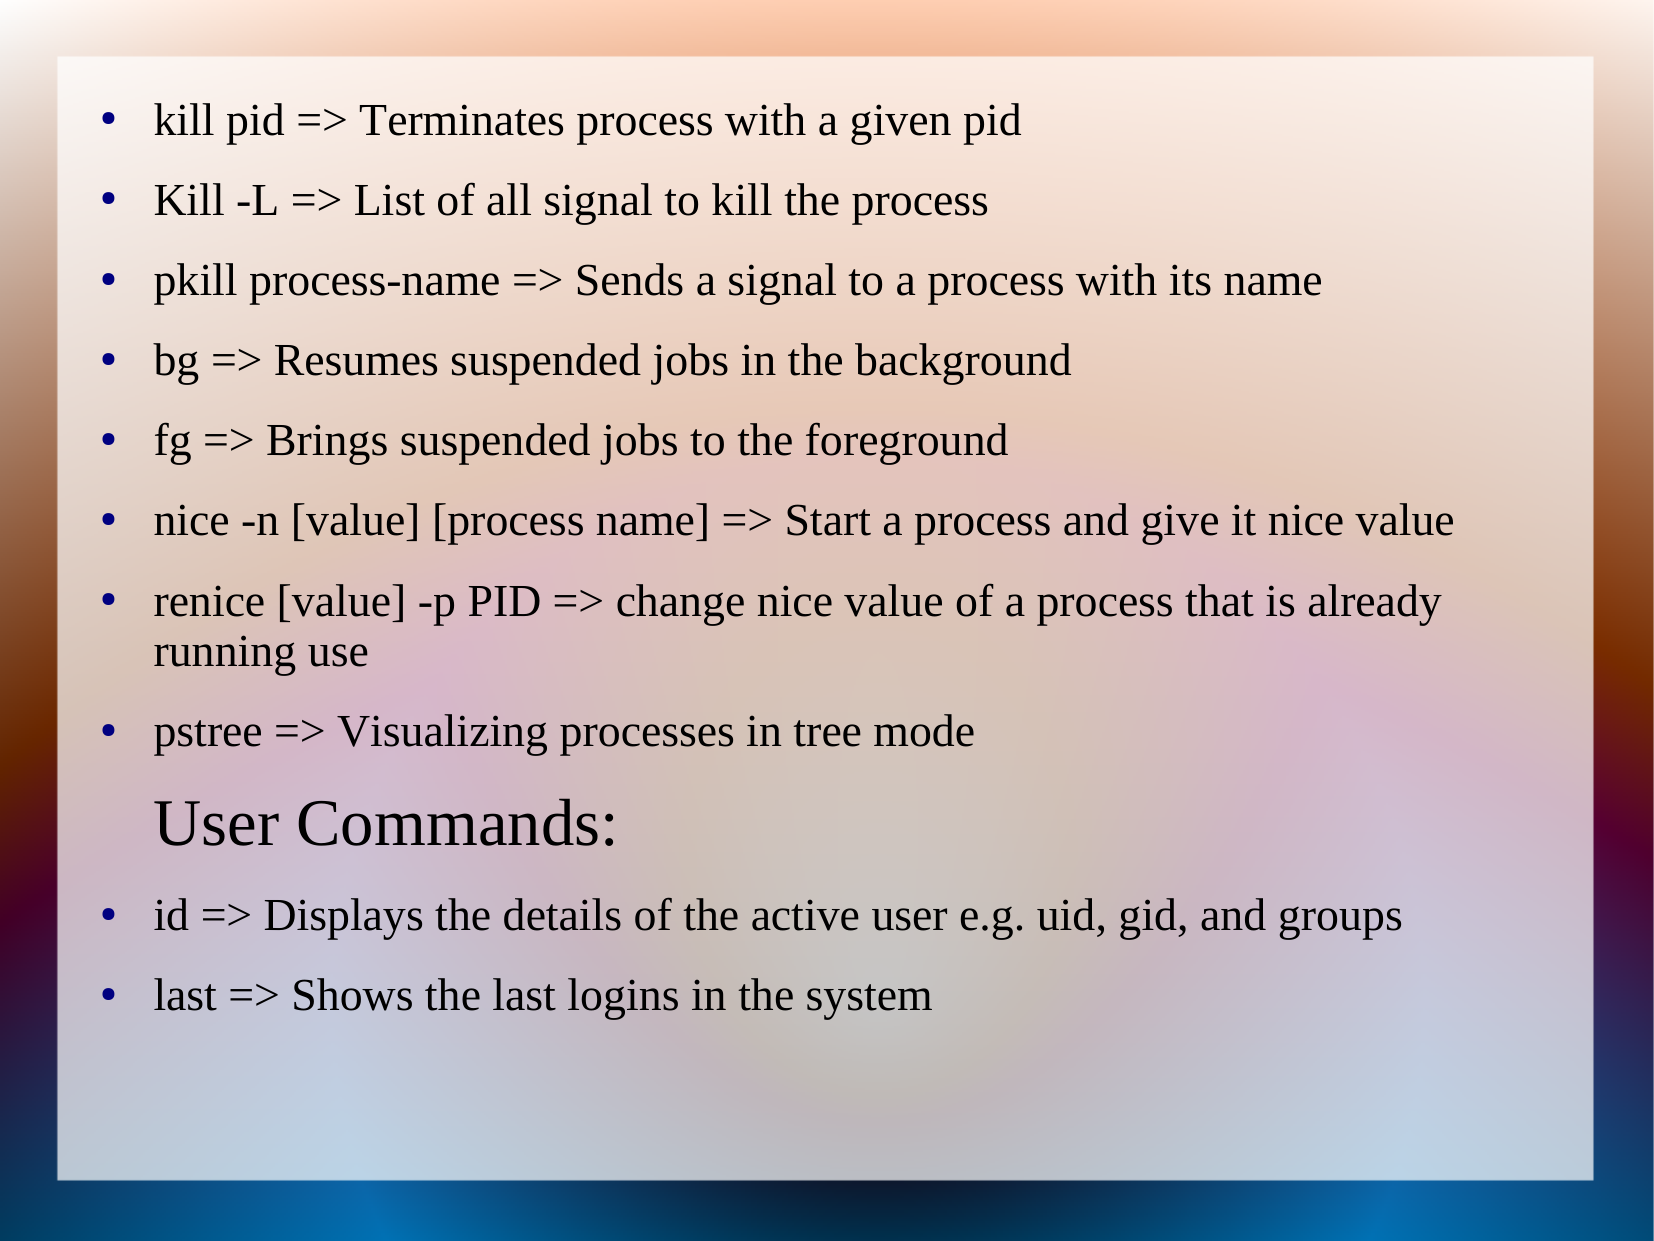

#
kill pid => Terminates process with a given pid
Kill -L => List of all signal to kill the process
pkill process-name => Sends a signal to a process with its name
bg => Resumes suspended jobs in the background
fg => Brings suspended jobs to the foreground
nice -n [value] [process name] => Start a process and give it nice value
renice [value] -p PID => change nice value of a process that is already running use
pstree => Visualizing processes in tree mode
User Commands:
id => Displays the details of the active user e.g. uid, gid, and groups
last => Shows the last logins in the system